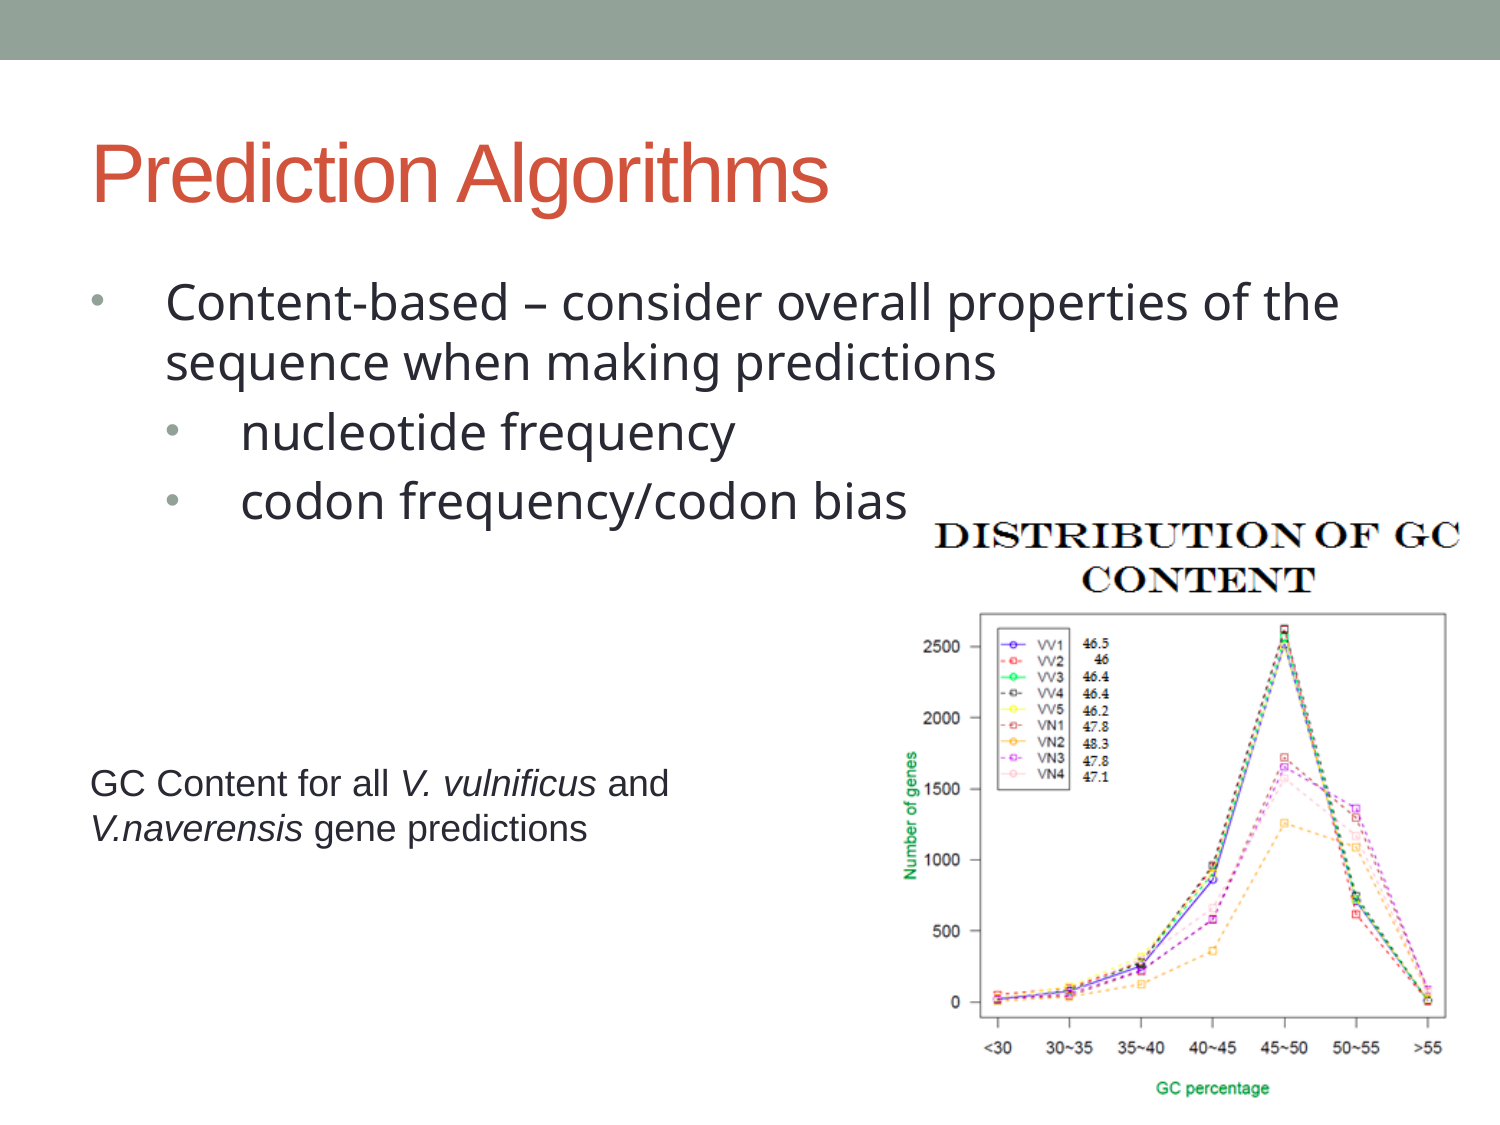

# Prediction Algorithms
Content-based – consider overall properties of the sequence when making predictions
nucleotide frequency
codon frequency/codon bias
GC Content for all V. vulnificus and V.naverensis gene predictions